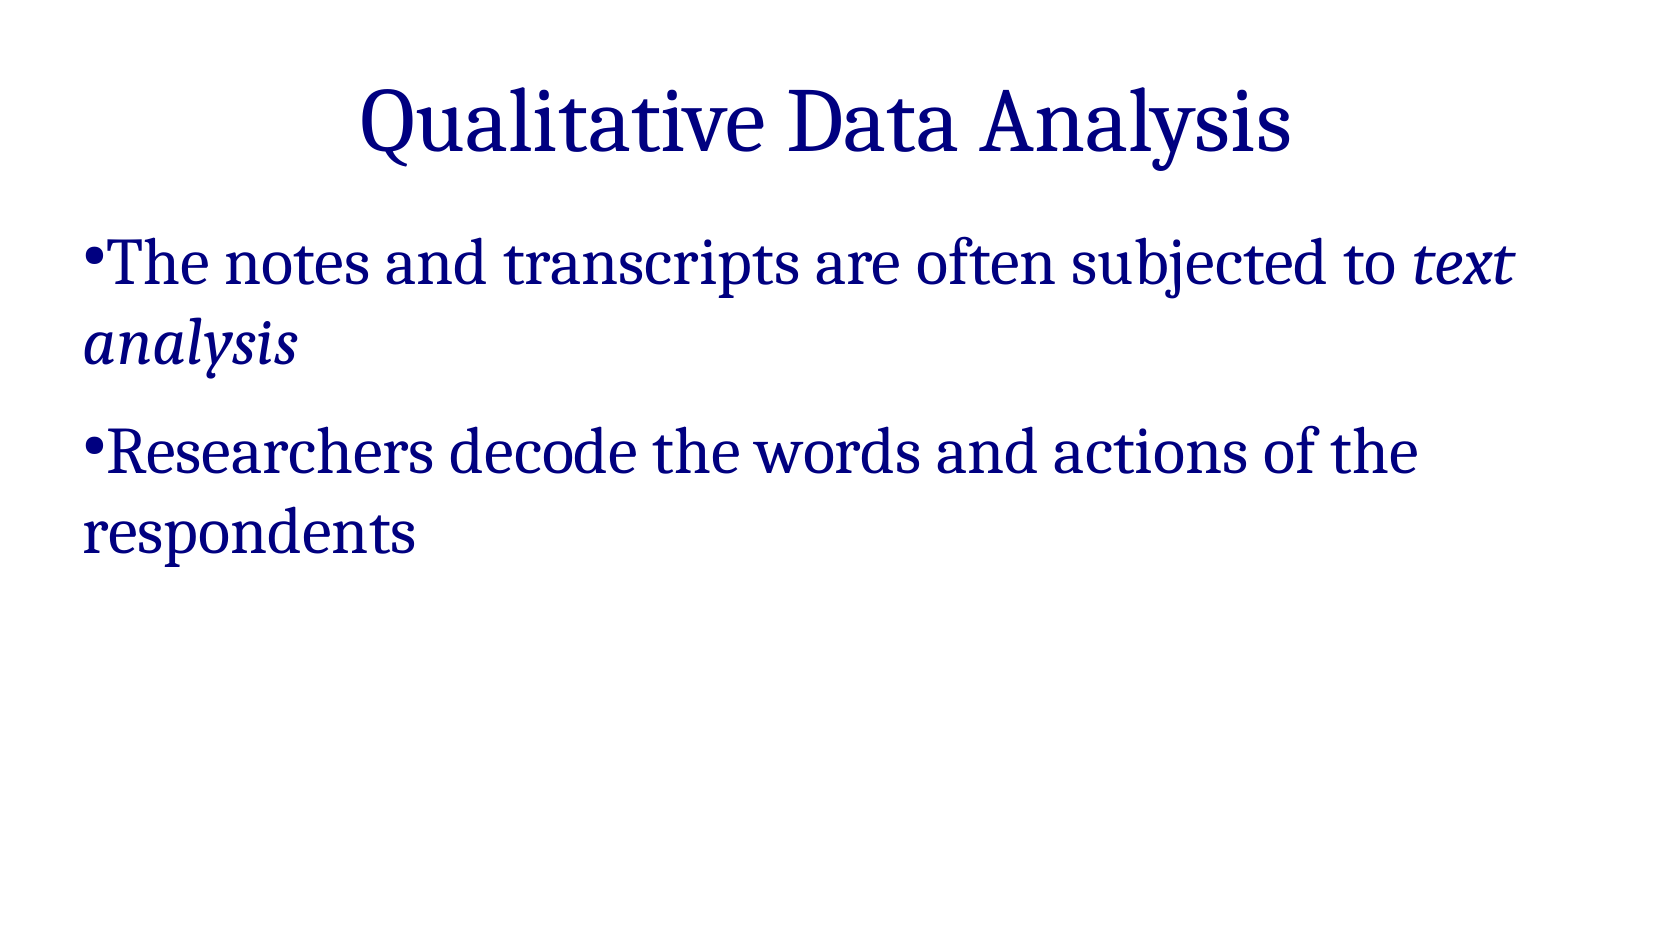

# Qualitative Data Analysis
The notes and transcripts are often subjected to text analysis
Researchers decode the words and actions of the respondents